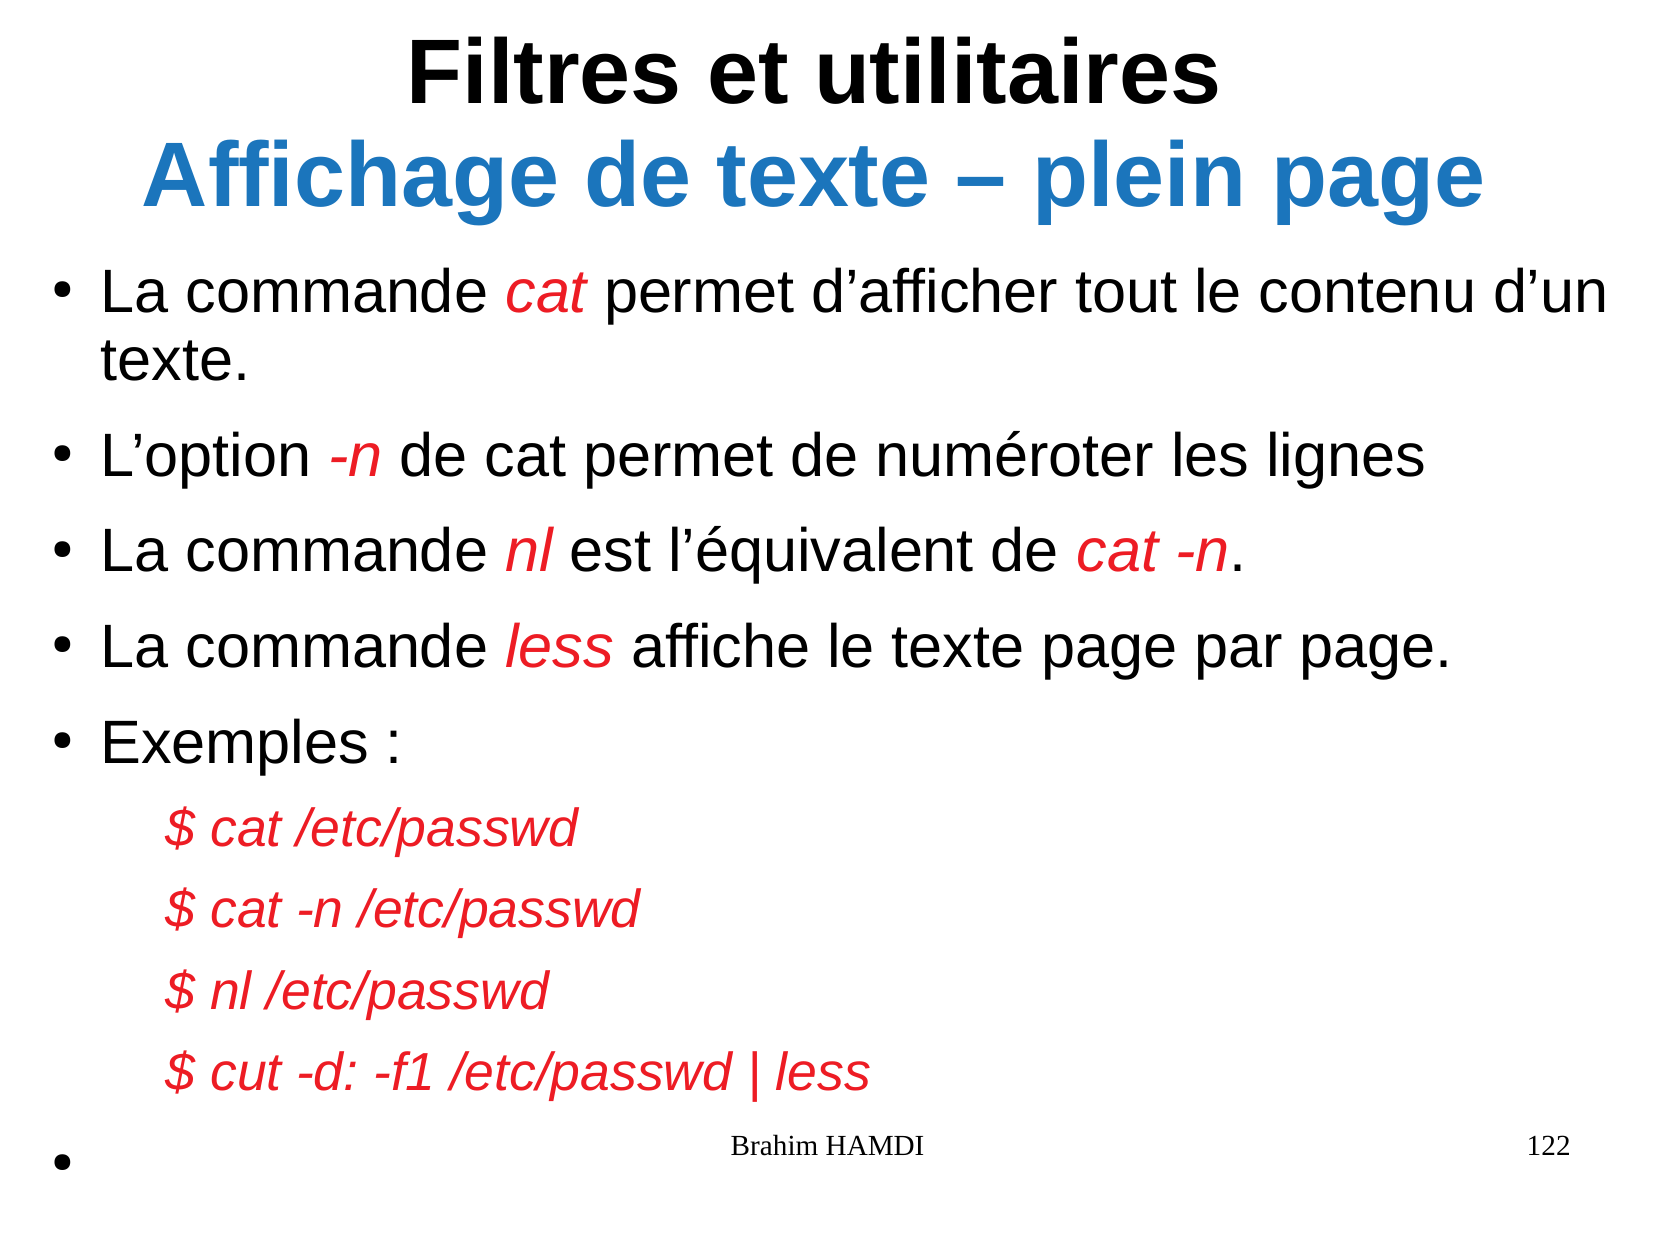

# Filtres et utilitaires Affichage de texte – plein page
La commande cat permet d’afficher tout le contenu d’un texte.
L’option -n de cat permet de numéroter les lignes
La commande nl est l’équivalent de cat -n.
La commande less affiche le texte page par page.
Exemples :
$ cat /etc/passwd
$ cat -n /etc/passwd
$ nl /etc/passwd
$ cut -d: -f1 /etc/passwd | less
Brahim HAMDI
122